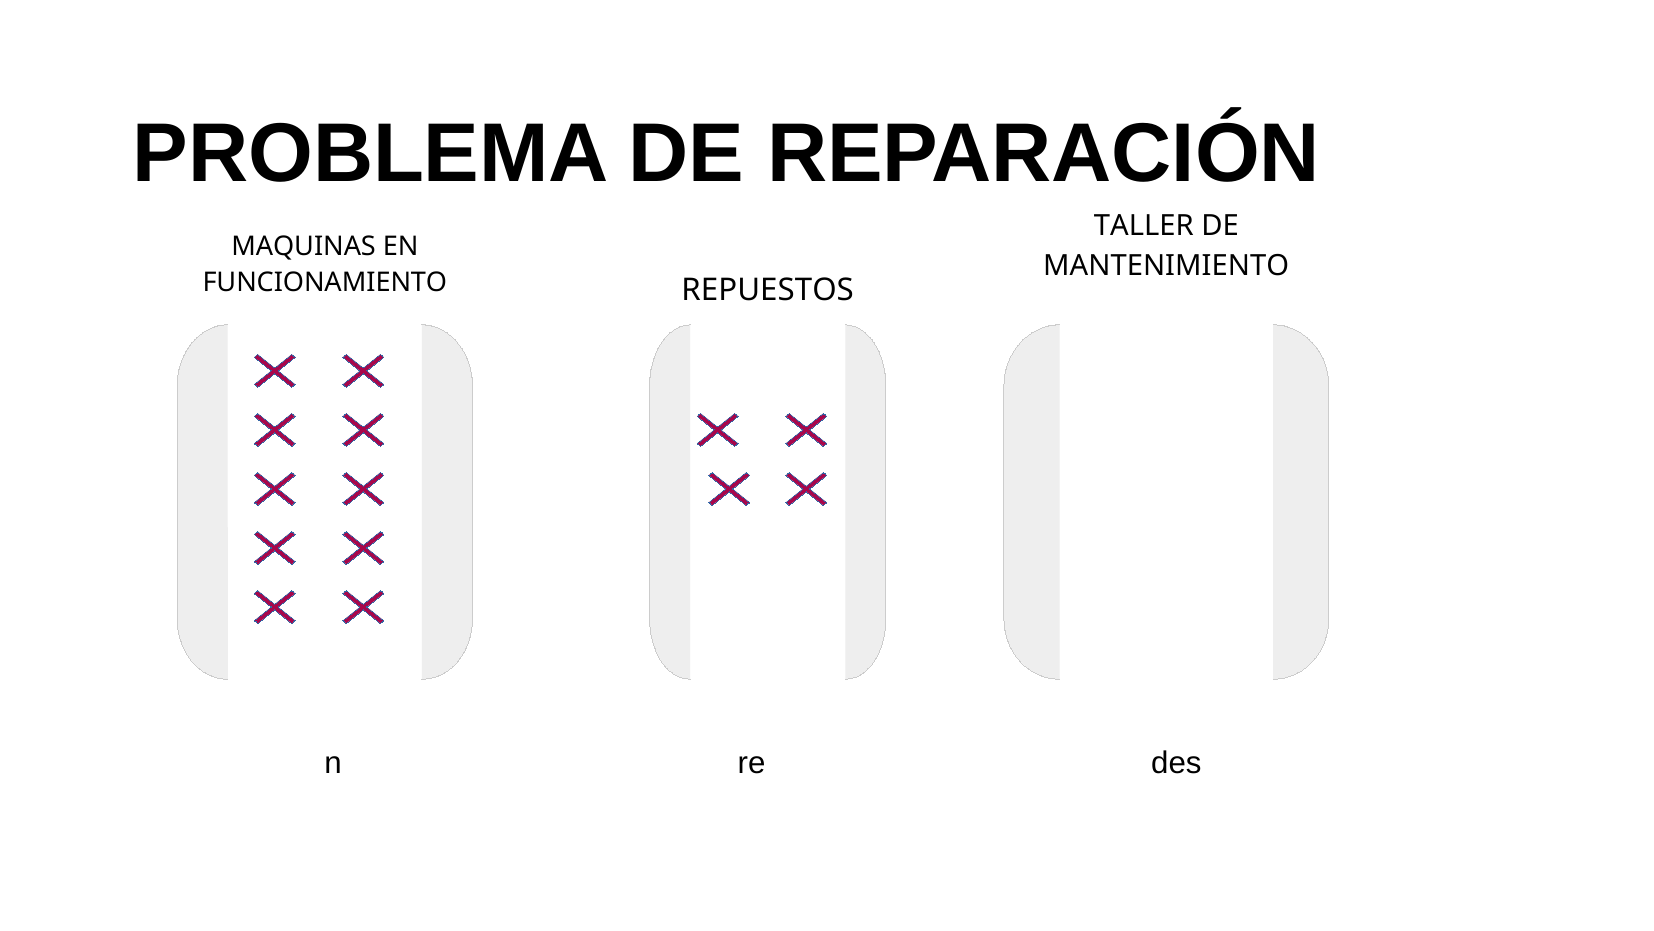

PROBLEMA DE REPARACIÓN
MAQUINAS EN FUNCIONAMIENTO
REPUESTOS
TALLER DE MANTENIMIENTO
 n
 re
 des